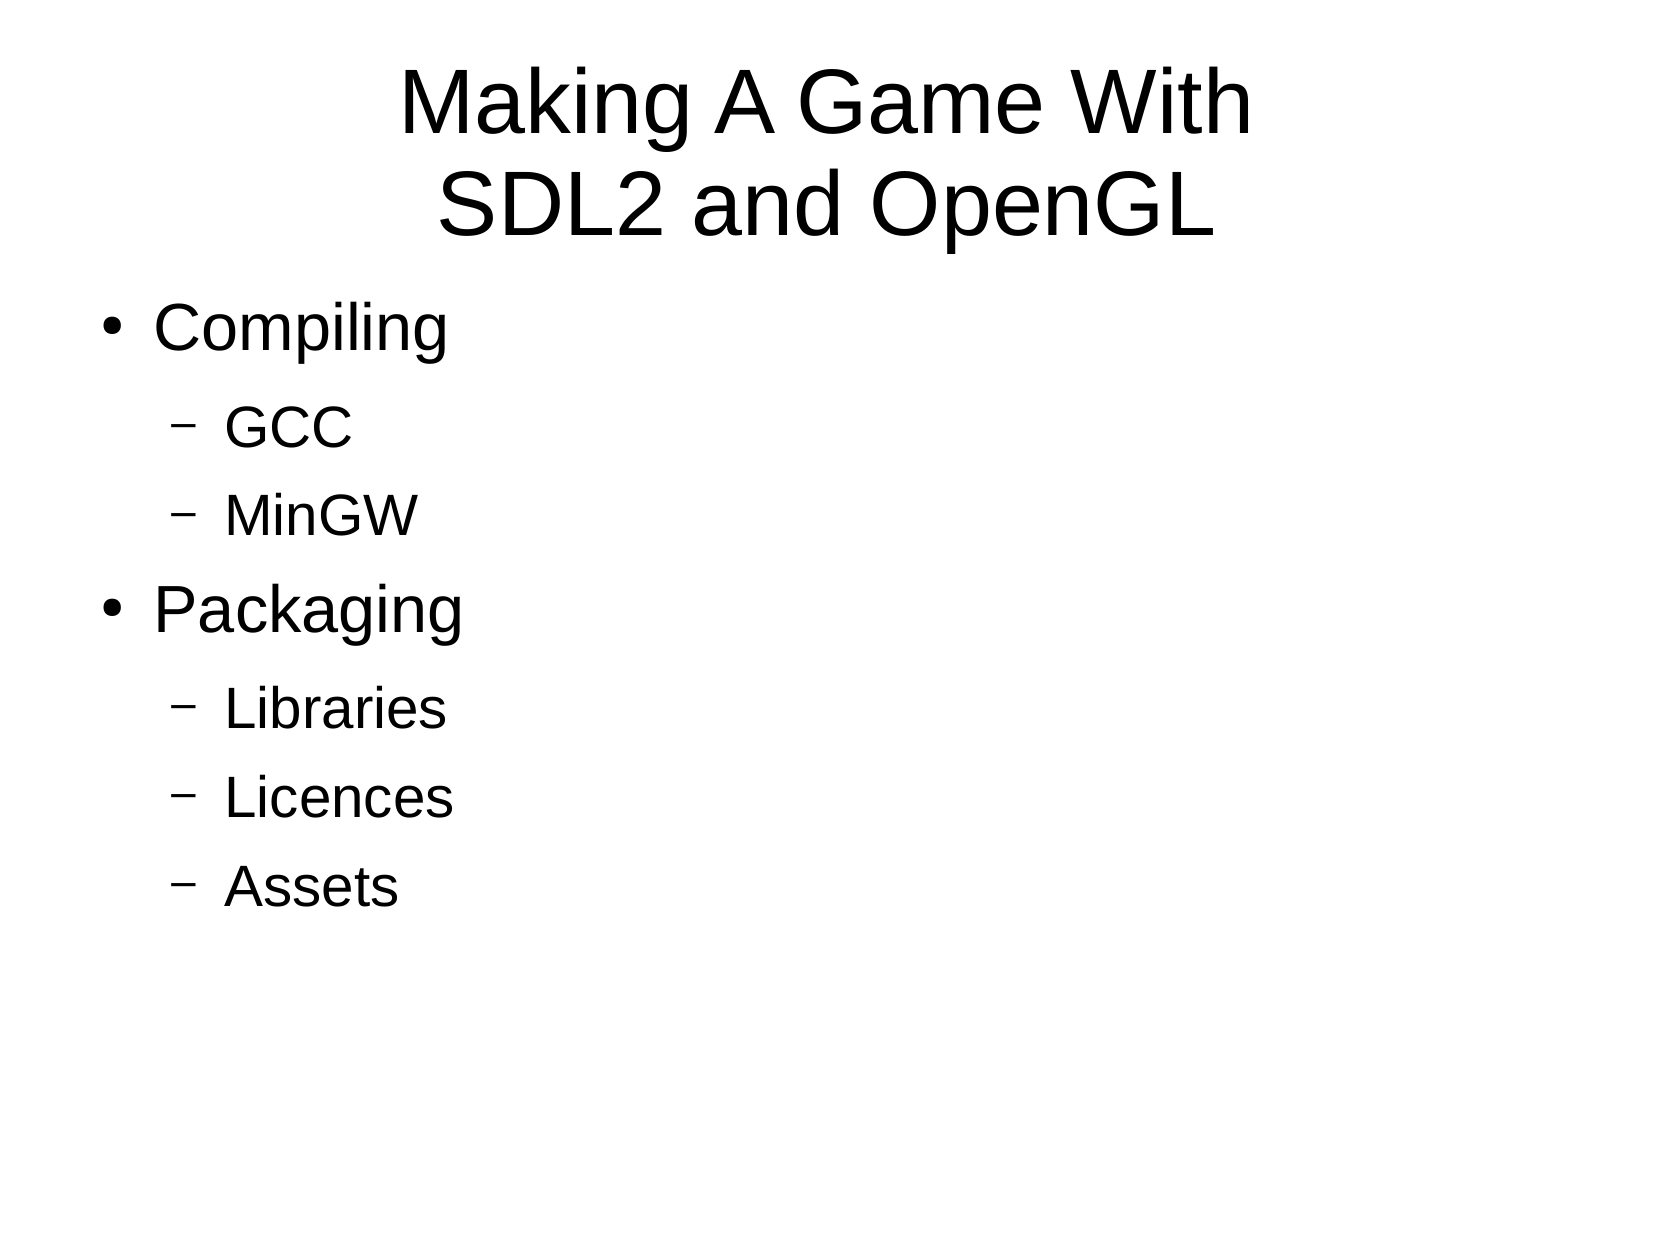

# Making A Game With SDL2 and OpenGL
Compiling
GCC
MinGW
Packaging
Libraries
Licences
Assets